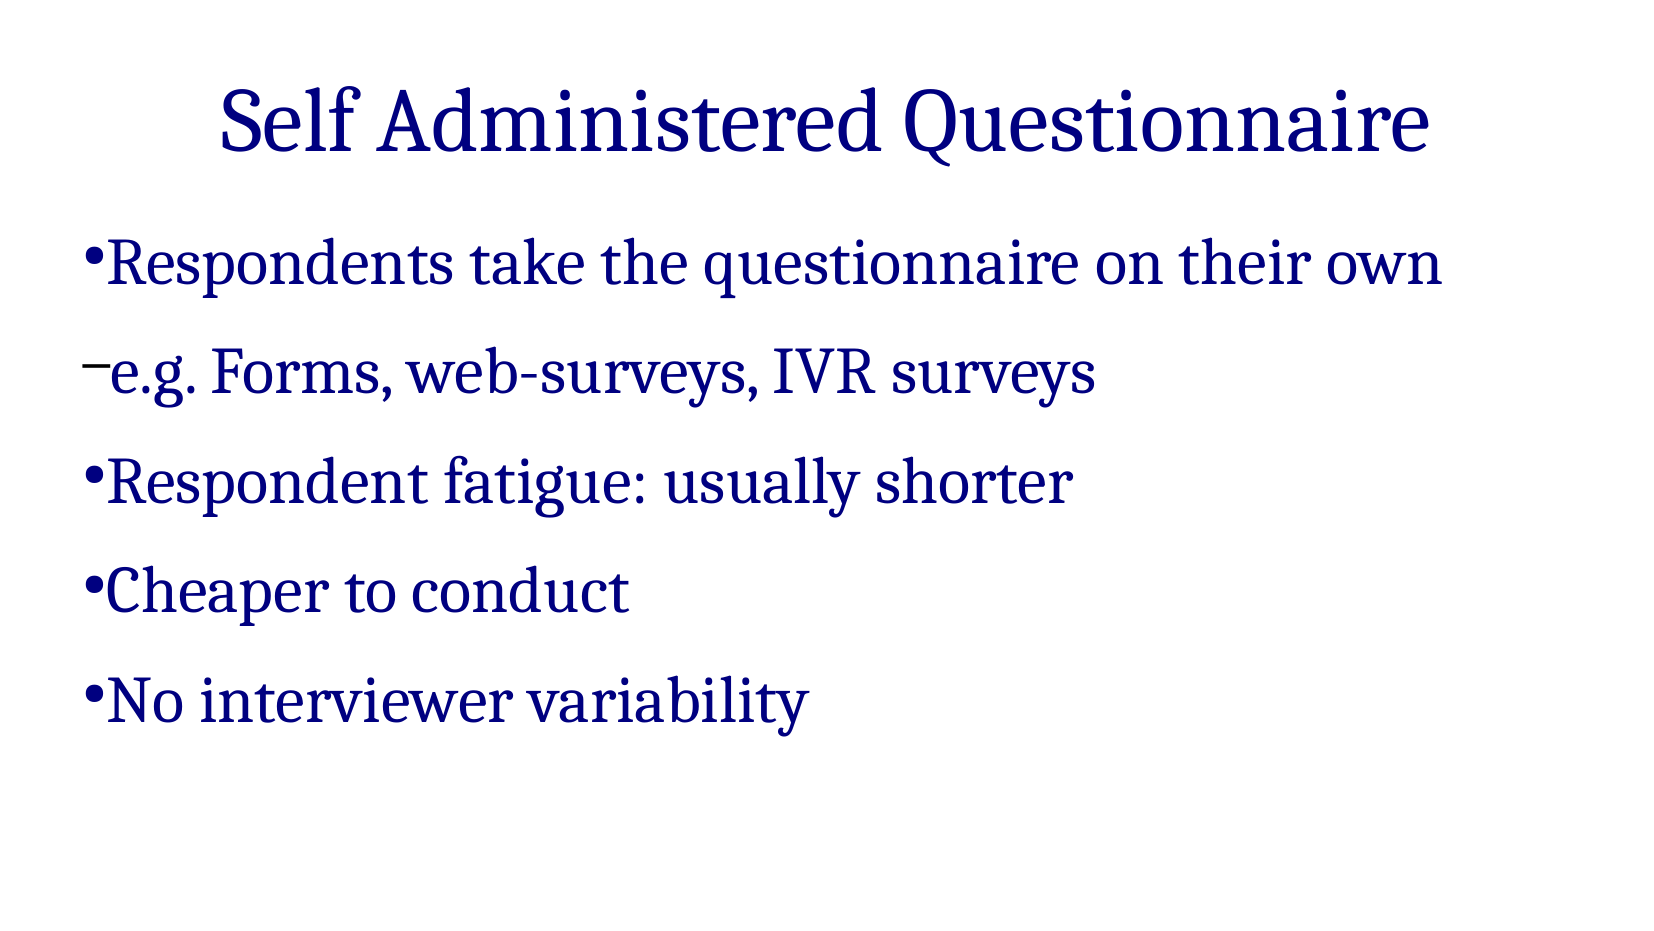

# Self Administered Questionnaire
Respondents take the questionnaire on their own
e.g. Forms, web-surveys, IVR surveys
Respondent fatigue: usually shorter
Cheaper to conduct
No interviewer variability